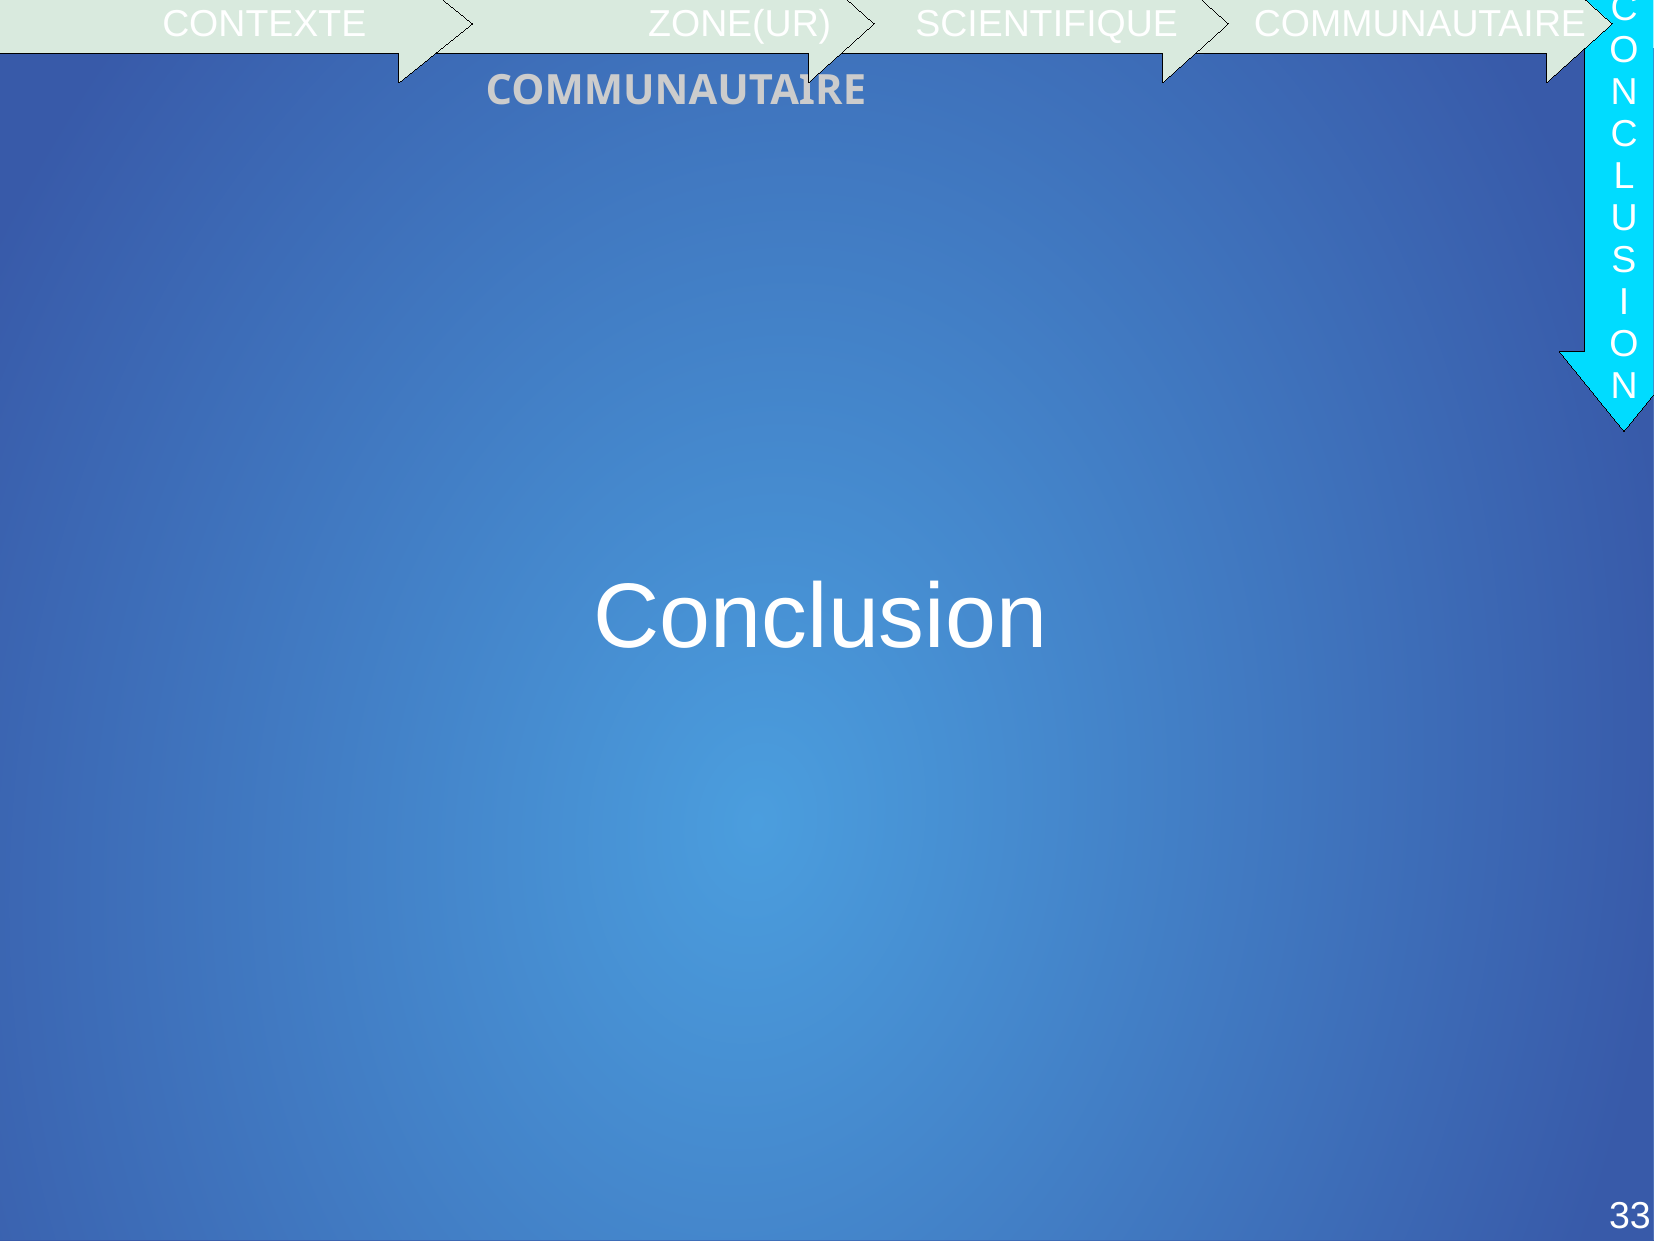

C
O
N
C
L
U
S
I
O
N
 CONTEXTE
 ZONE(UR)
 SCIENTIFIQUE
 COMMUNAUTAIRE
# Conclusion